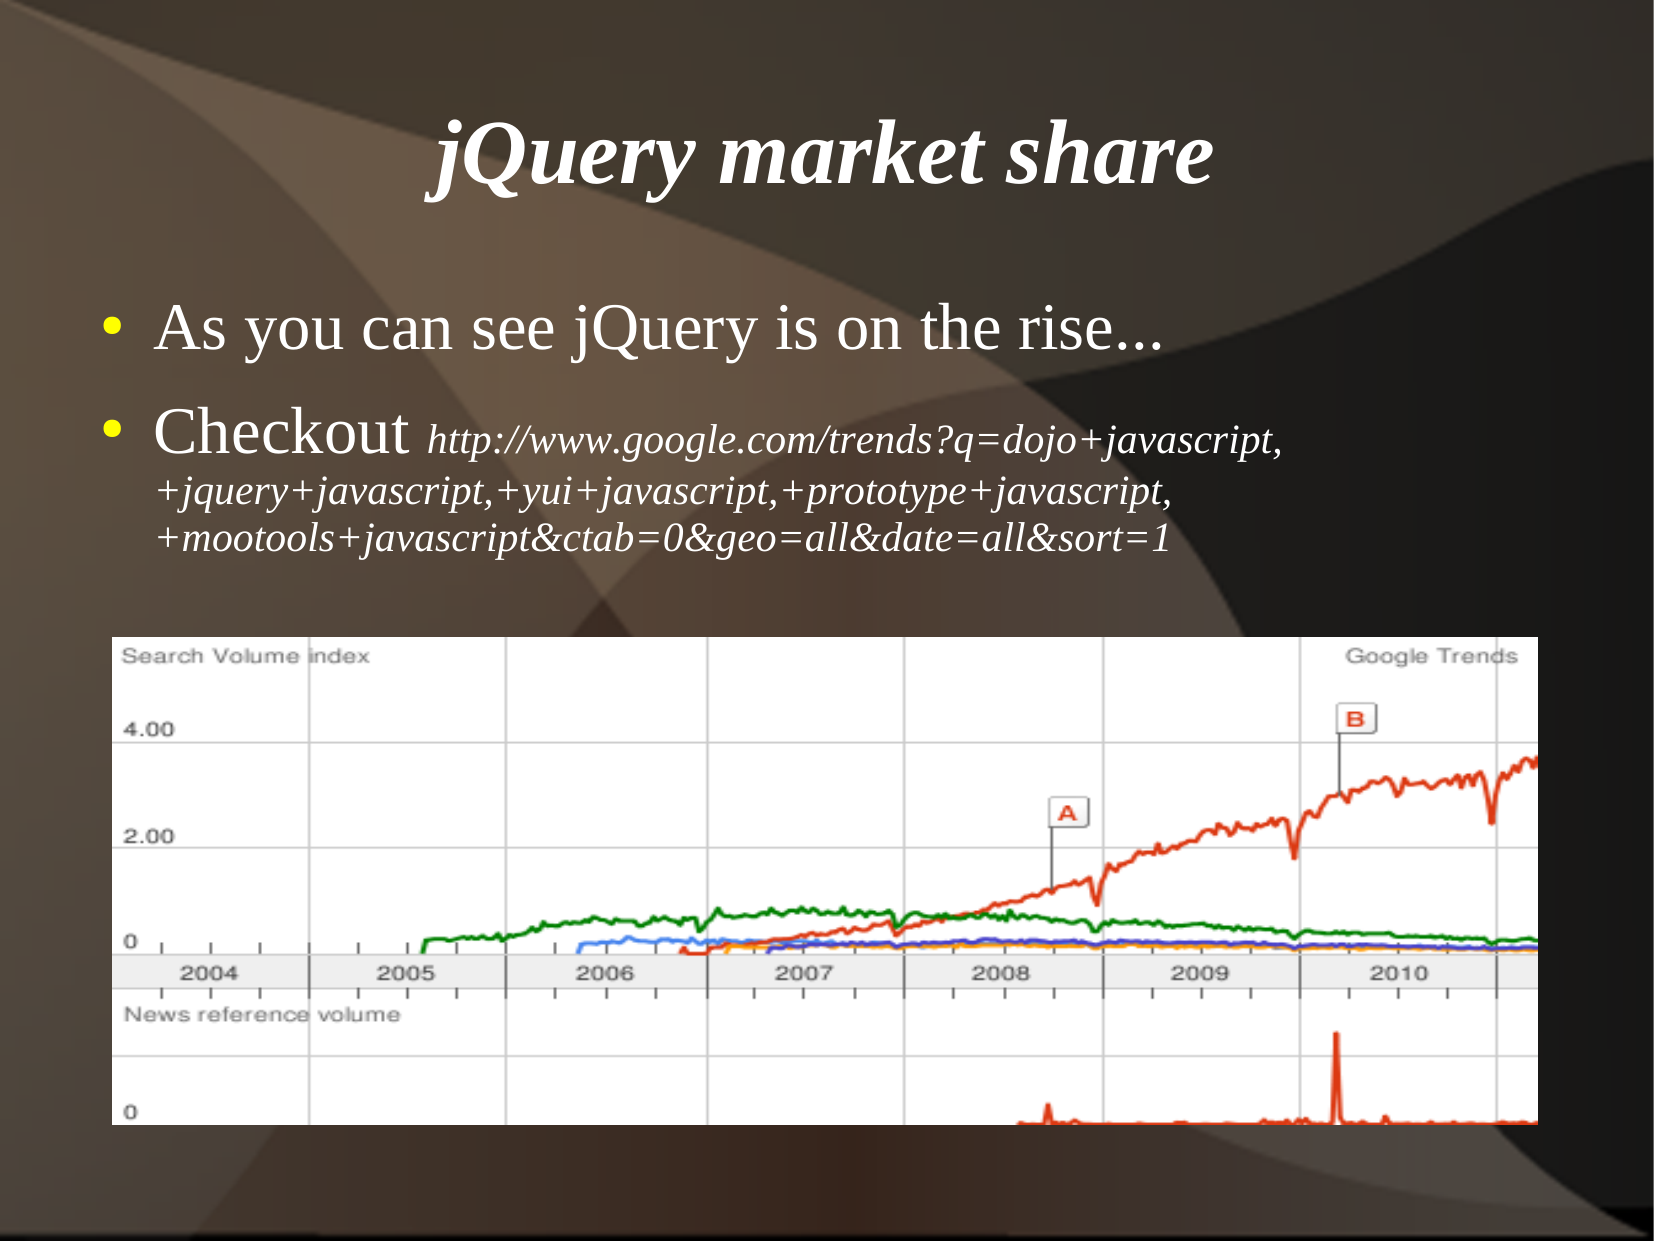

# jQuery market share
As you can see jQuery is on the rise...
Checkout http://www.google.com/trends?q=dojo+javascript,+jquery+javascript,+yui+javascript,+prototype+javascript,+mootools+javascript&ctab=0&geo=all&date=all&sort=1